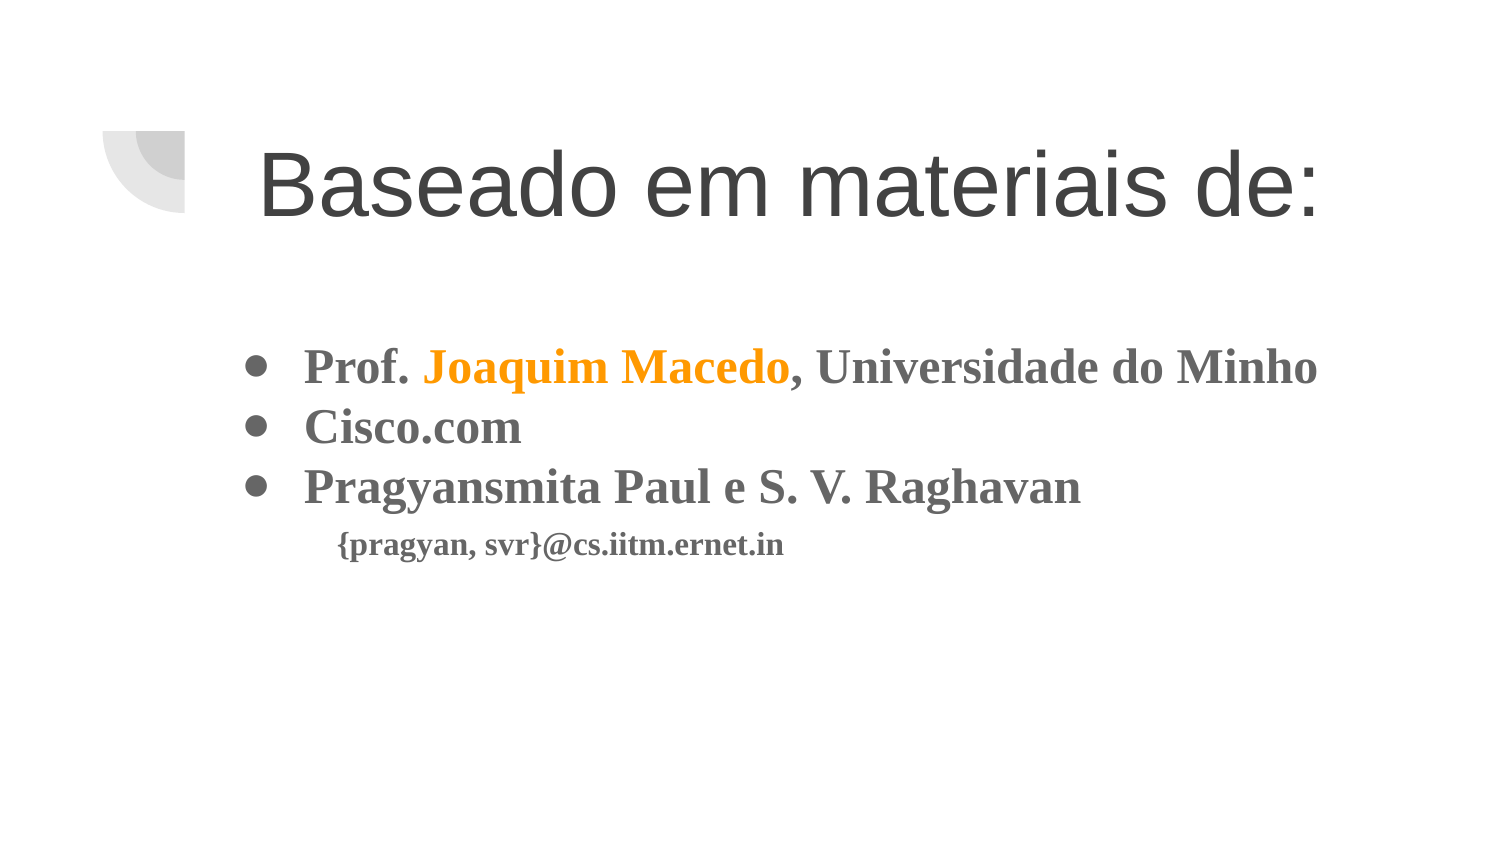

# Baseado em materiais de:
Prof. Joaquim Macedo, Universidade do Minho
Cisco.com
Pragyansmita Paul e S. V. Raghavan
 {pragyan, svr}@cs.iitm.ernet.in